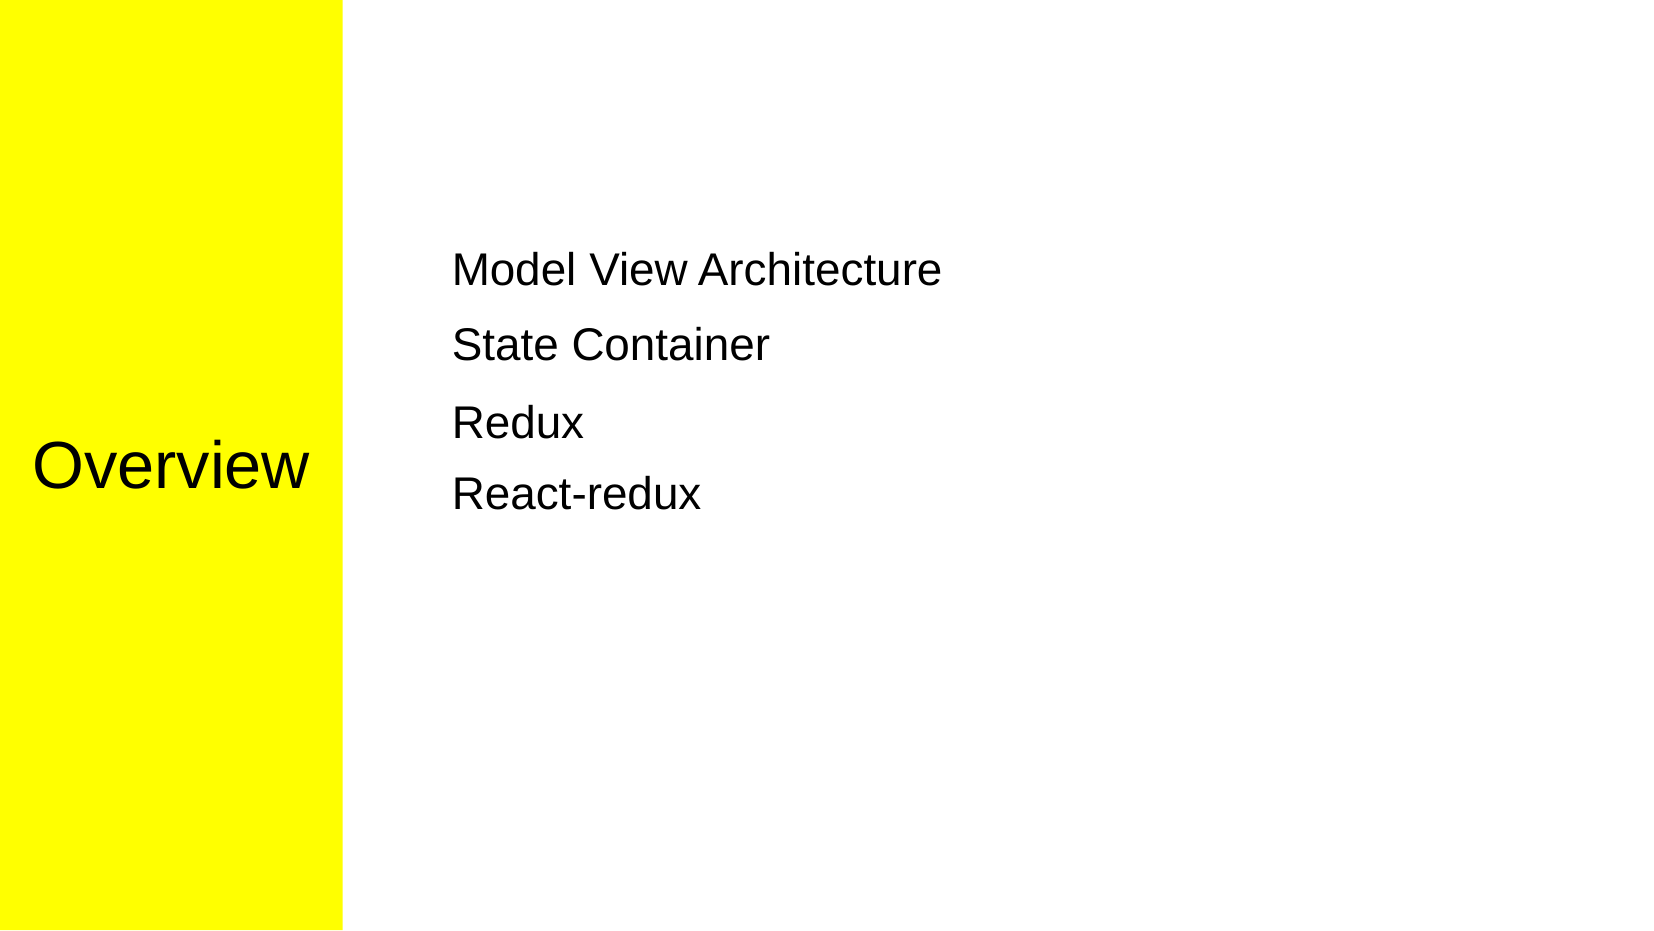

# Overview
Model View Architecture
State Container
Redux
React-redux